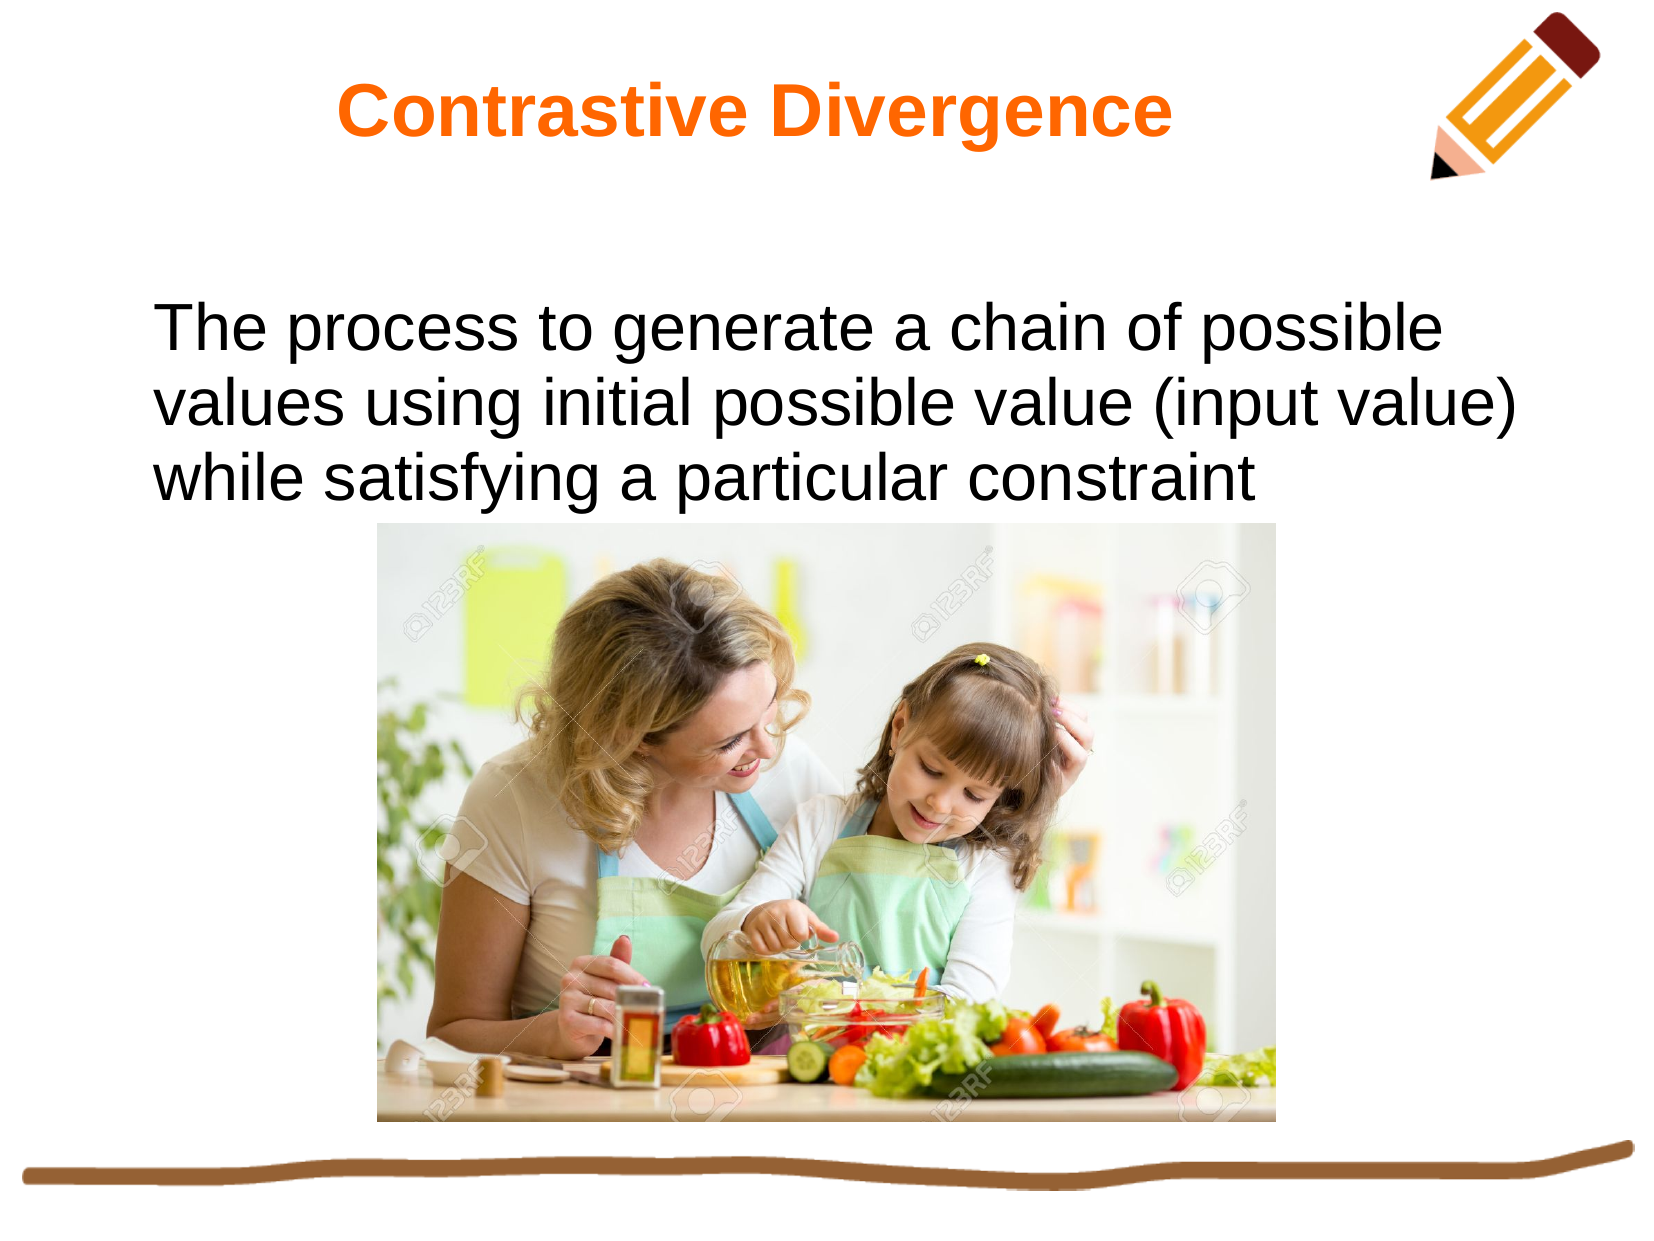

# Contrastive Divergence
The process to generate a chain of possible values using initial possible value (input value) while satisfying a particular constraint